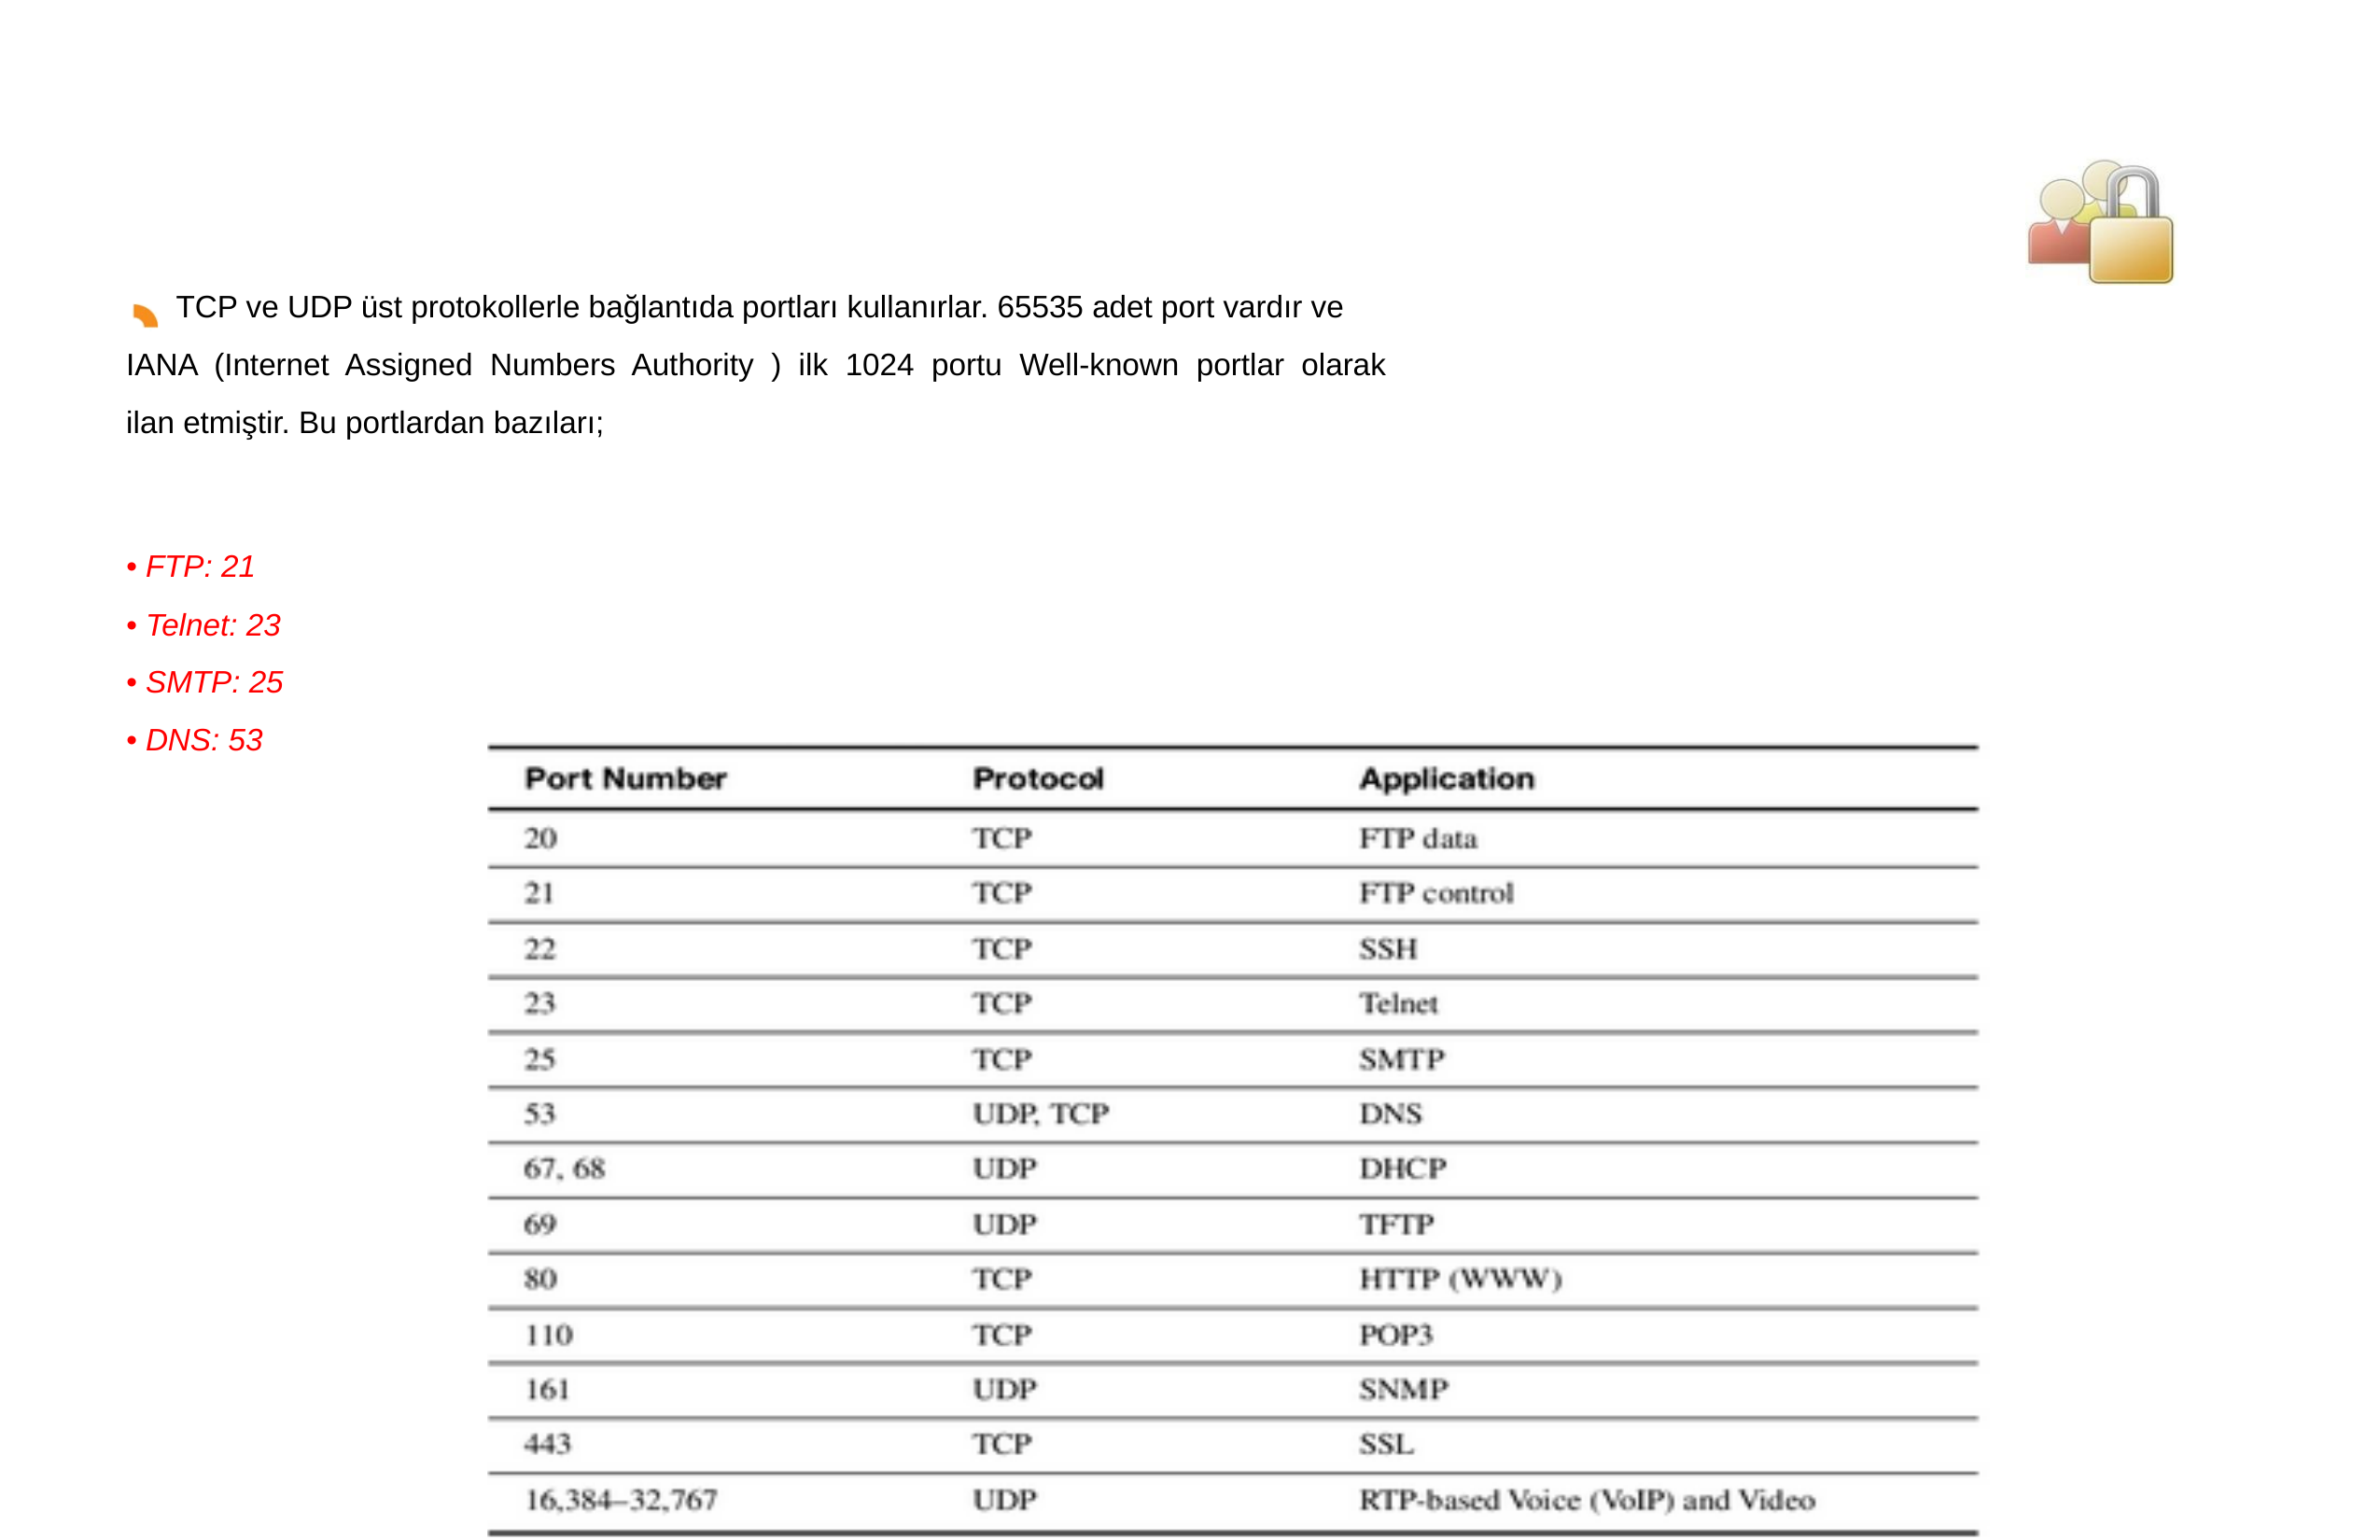

TCP ve UDP üst protokollerle bağlantıda portları kullanırlar. 65535 adet port vardır ve
IANA (Internet Assigned Numbers Authority ) ilk 1024 portu Well-known portlar olarak
ilan etmiştir. Bu portlardan bazıları;
• FTP: 21
• Telnet: 23
• SMTP: 25
• DNS: 53